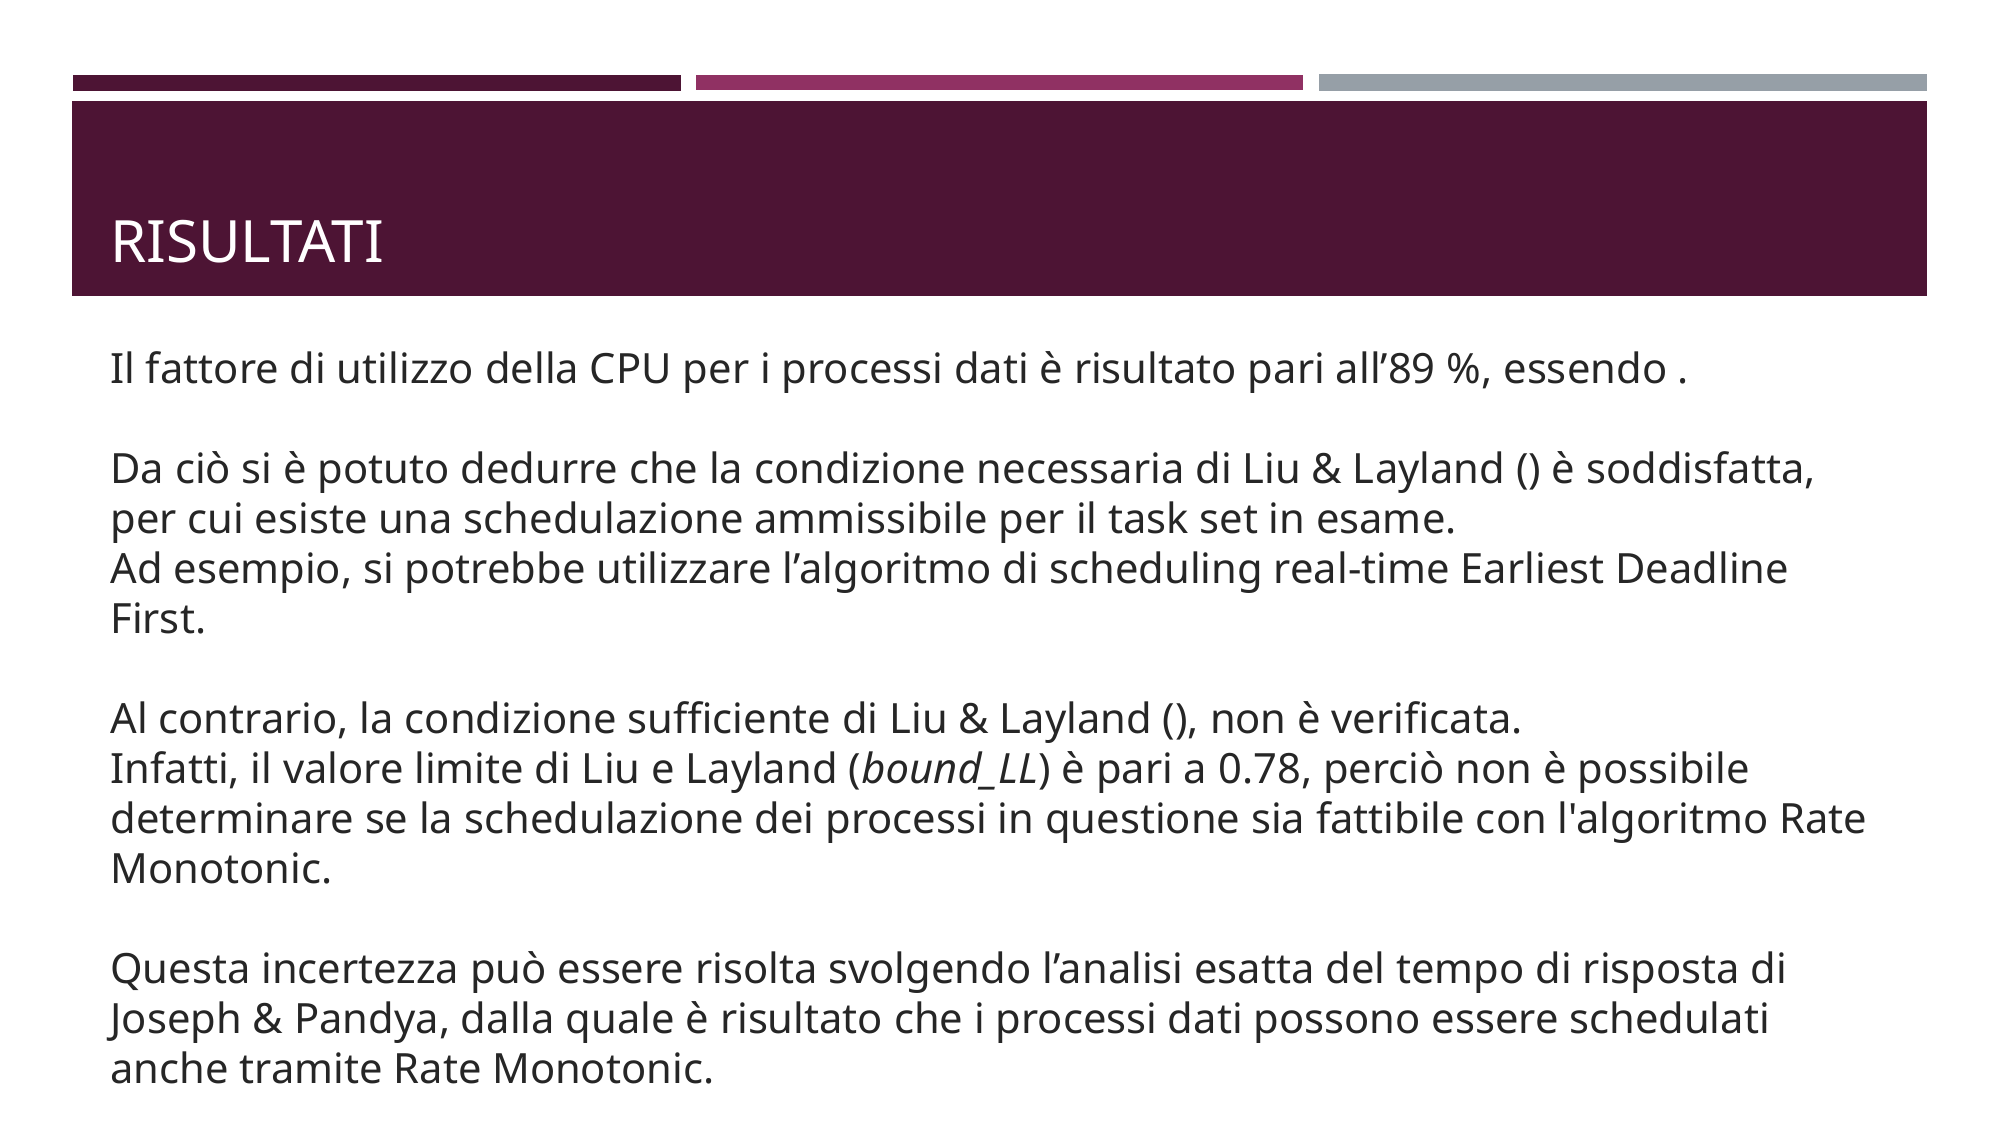

# risultati
Il fattore di utilizzo della CPU per i processi dati è risultato pari all’89 %, essendo .
Da ciò si è potuto dedurre che la condizione necessaria di Liu & Layland () è soddisfatta, per cui esiste una schedulazione ammissibile per il task set in esame.
Ad esempio, si potrebbe utilizzare l’algoritmo di scheduling real-time Earliest Deadline First.
Al contrario, la condizione sufficiente di Liu & Layland (), non è verificata.
Infatti, il valore limite di Liu e Layland (bound_LL) è pari a 0.78, perciò non è possibile determinare se la schedulazione dei processi in questione sia fattibile con l'algoritmo Rate Monotonic.
Questa incertezza può essere risolta svolgendo l’analisi esatta del tempo di risposta di Joseph & Pandya, dalla quale è risultato che i processi dati possono essere schedulati anche tramite Rate Monotonic.